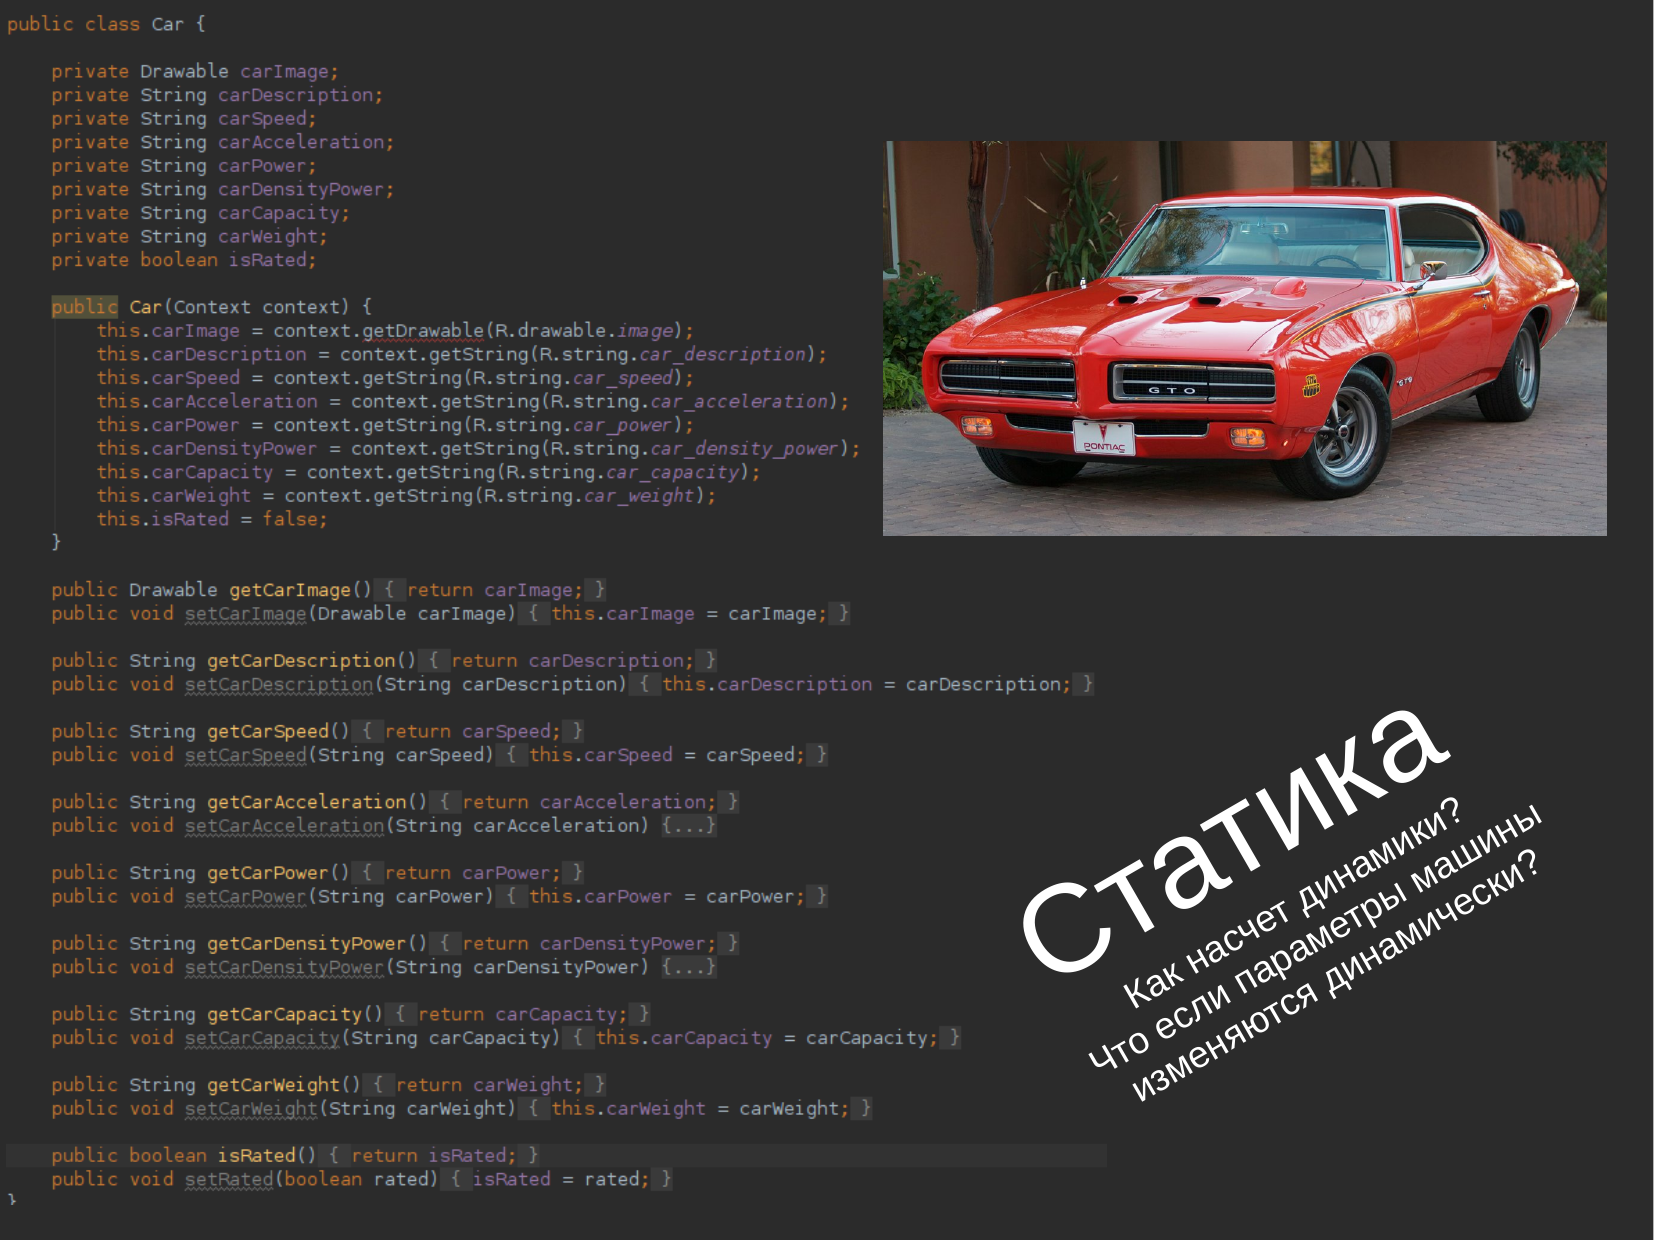

Статика
Как насчет динамики?
Что если параметры машины изменяются динамически?